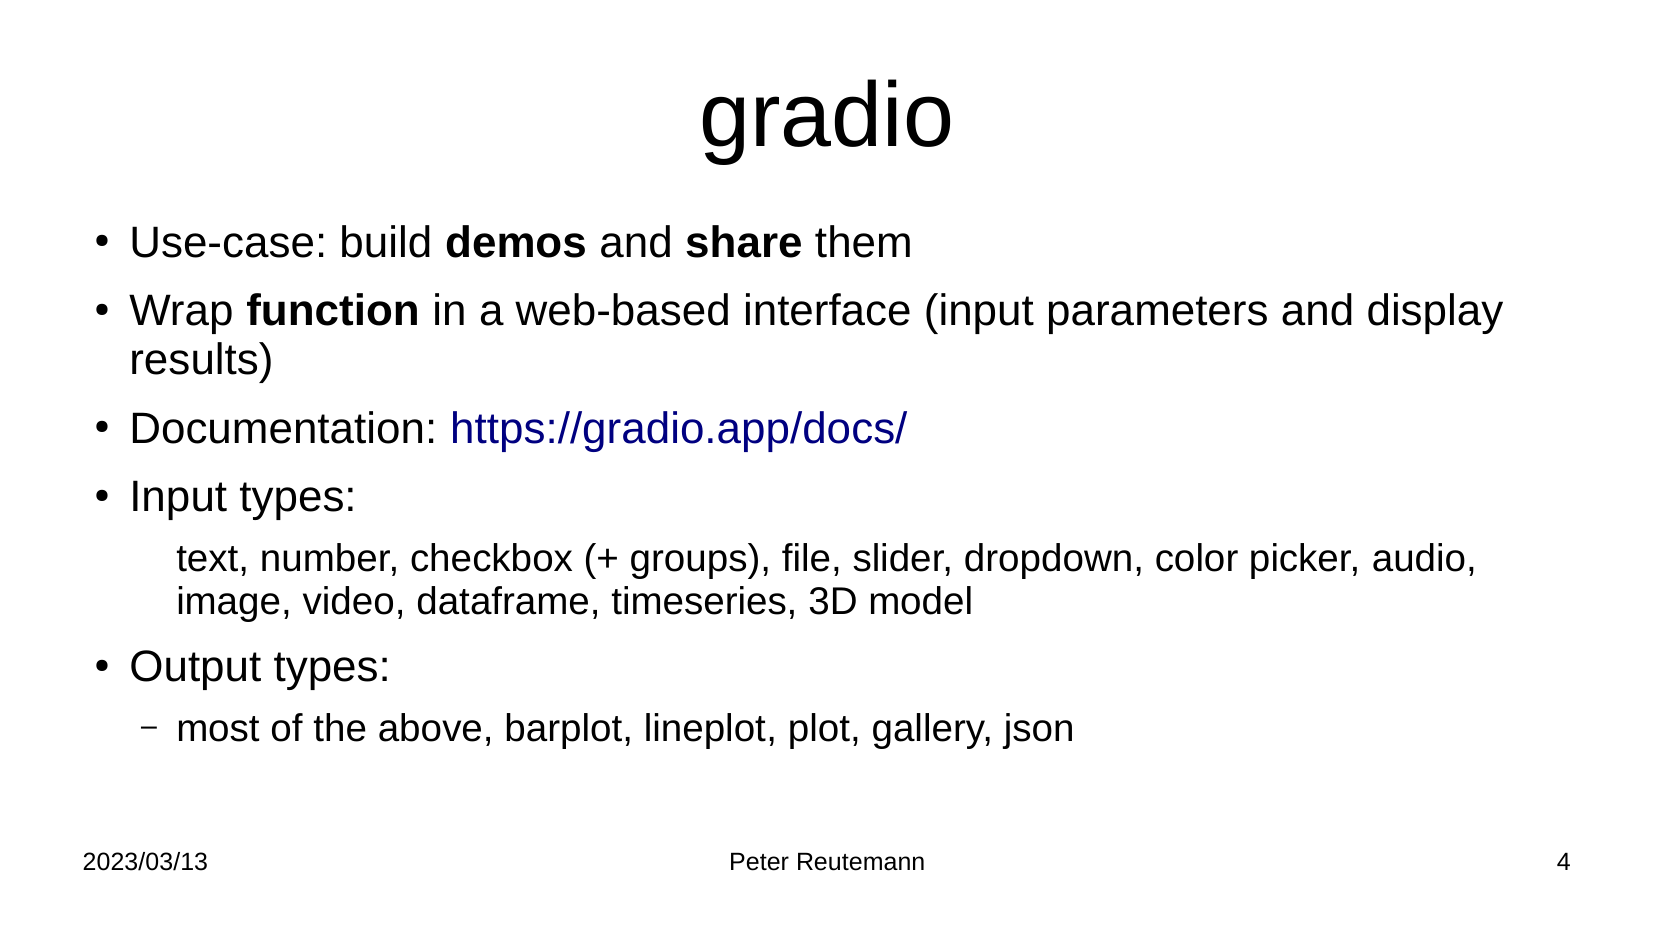

# gradio
Use-case: build demos and share them
Wrap function in a web-based interface (input parameters and display results)
Documentation: https://gradio.app/docs/
Input types:
text, number, checkbox (+ groups), file, slider, dropdown, color picker, audio, image, video, dataframe, timeseries, 3D model
Output types:
most of the above, barplot, lineplot, plot, gallery, json
2023/03/13
Peter Reutemann
4